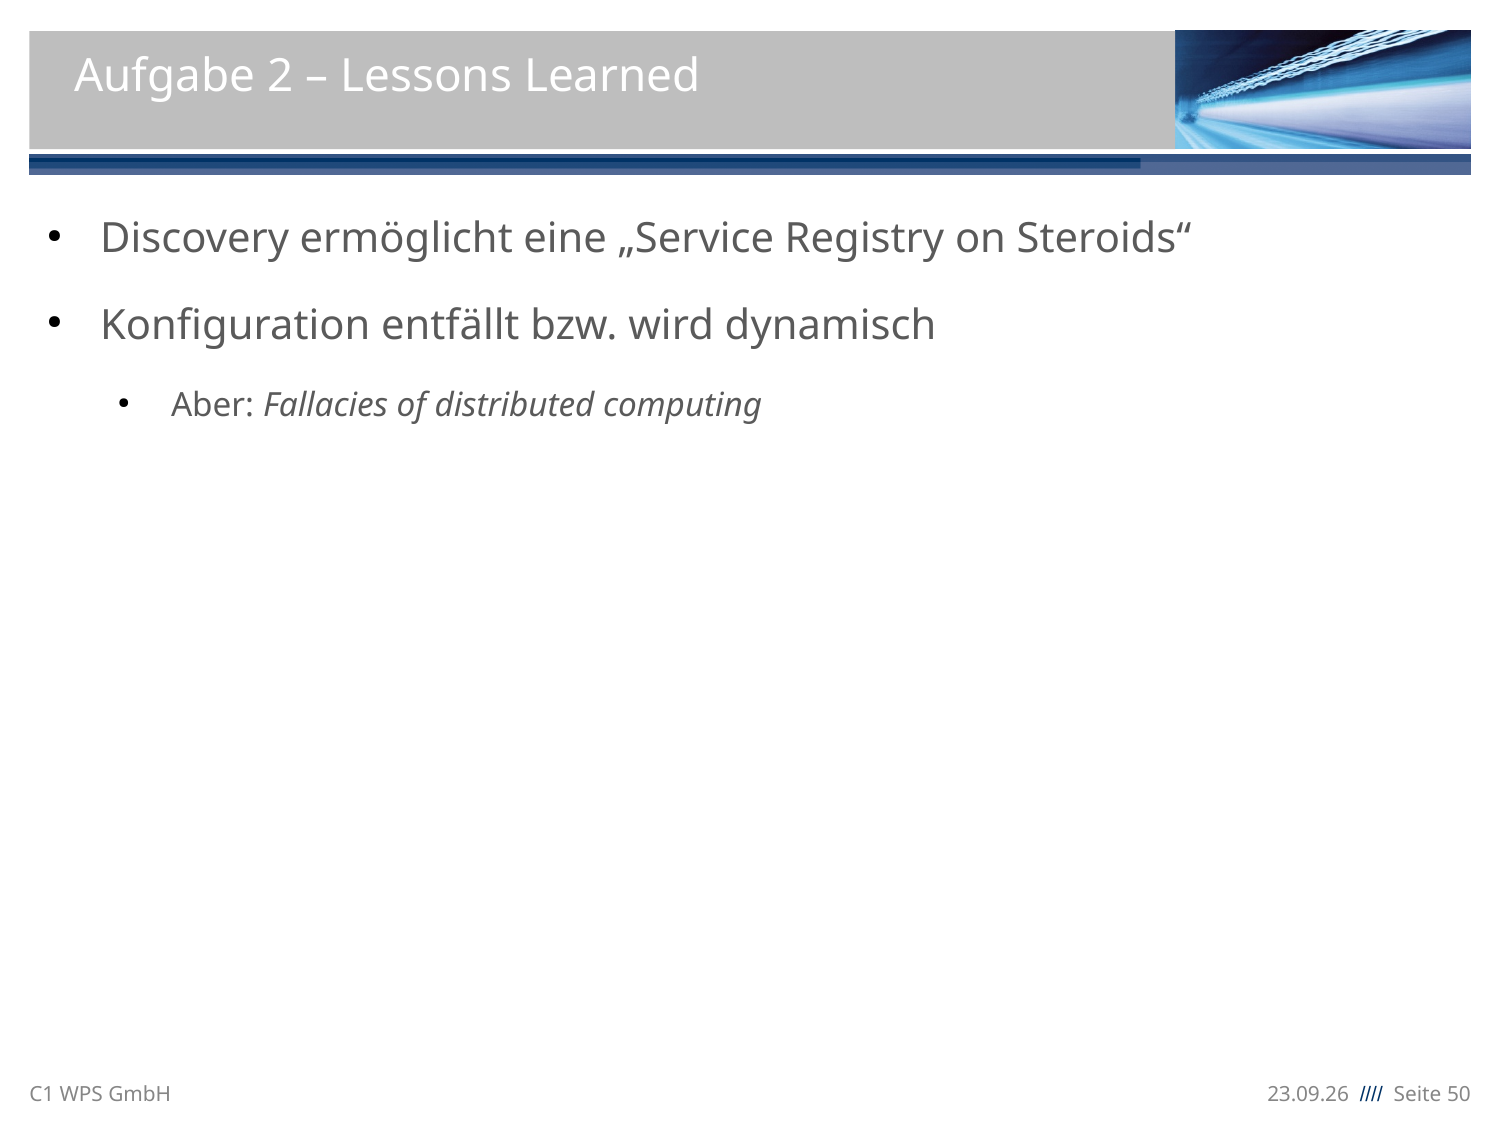

#
Aufgabe 2 – Lessons Learned
Discovery ermöglicht eine „Service Registry on Steroids“
Konfiguration entfällt bzw. wird dynamisch
Aber: Fallacies of distributed computing